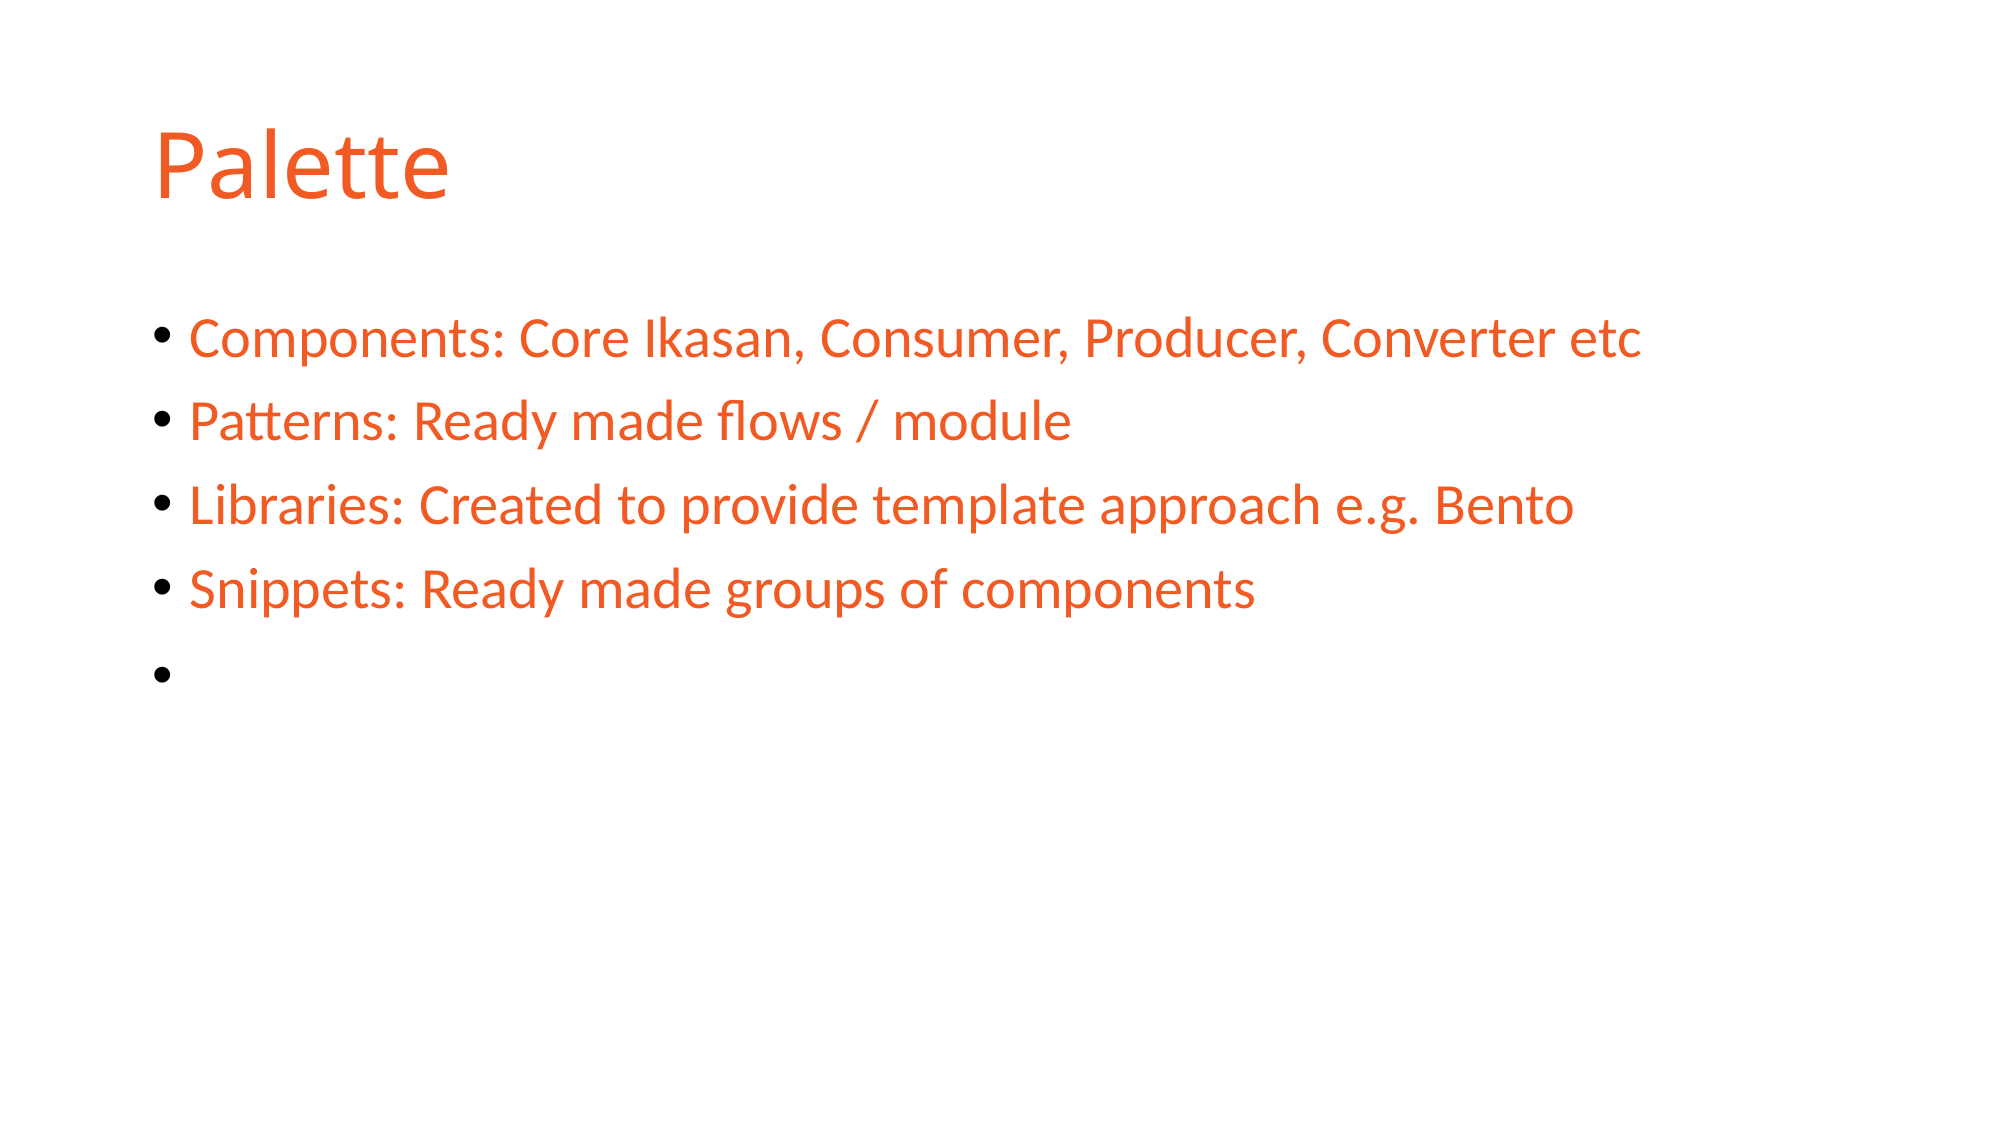

# Palette
Components: Core Ikasan, Consumer, Producer, Converter etc
Patterns: Ready made flows / module
Libraries: Created to provide template approach e.g. Bento
Snippets: Ready made groups of components